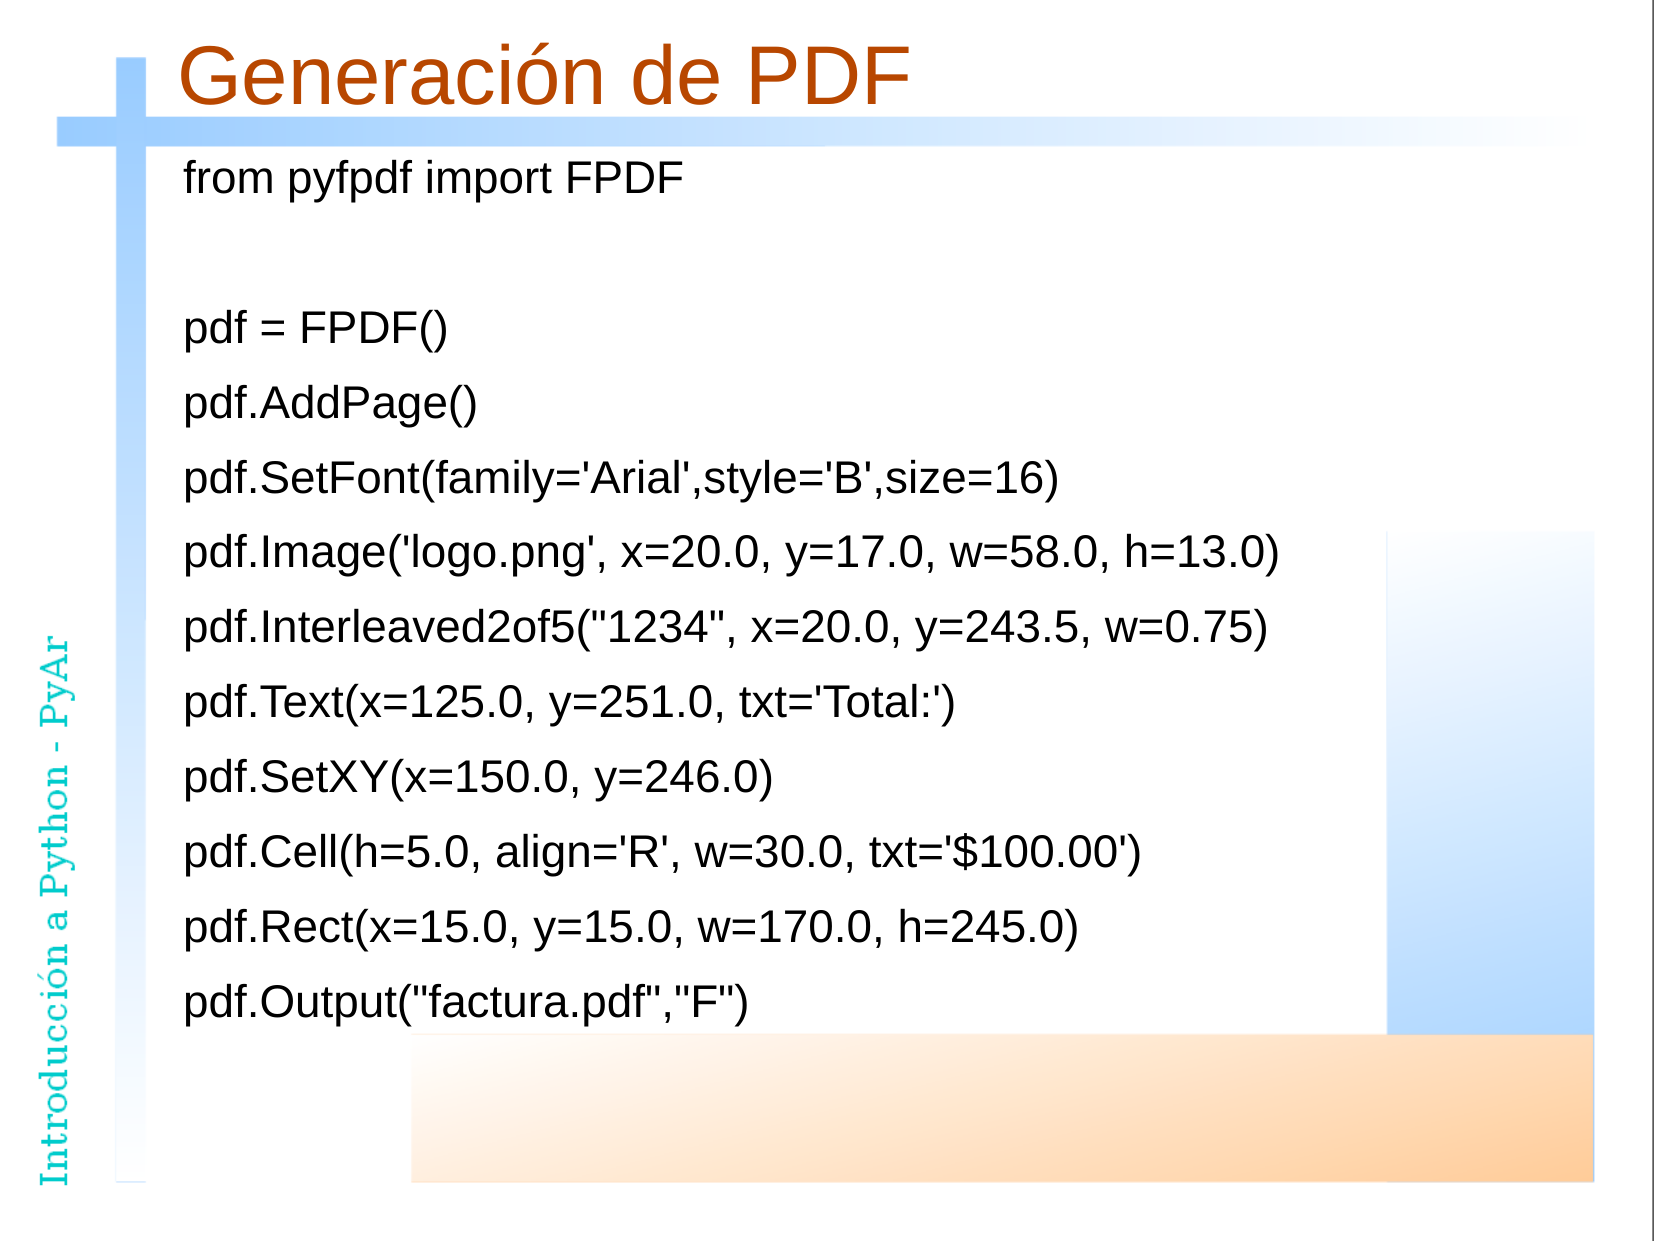

# Generación de PDF
from pyfpdf import FPDF
pdf = FPDF()
pdf.AddPage()
pdf.SetFont(family='Arial',style='B',size=16)
pdf.Image('logo.png', x=20.0, y=17.0, w=58.0, h=13.0)
pdf.Interleaved2of5("1234", x=20.0, y=243.5, w=0.75)
pdf.Text(x=125.0, y=251.0, txt='Total:')
pdf.SetXY(x=150.0, y=246.0)
pdf.Cell(h=5.0, align='R', w=30.0, txt='$100.00')
pdf.Rect(x=15.0, y=15.0, w=170.0, h=245.0)
pdf.Output("factura.pdf","F")